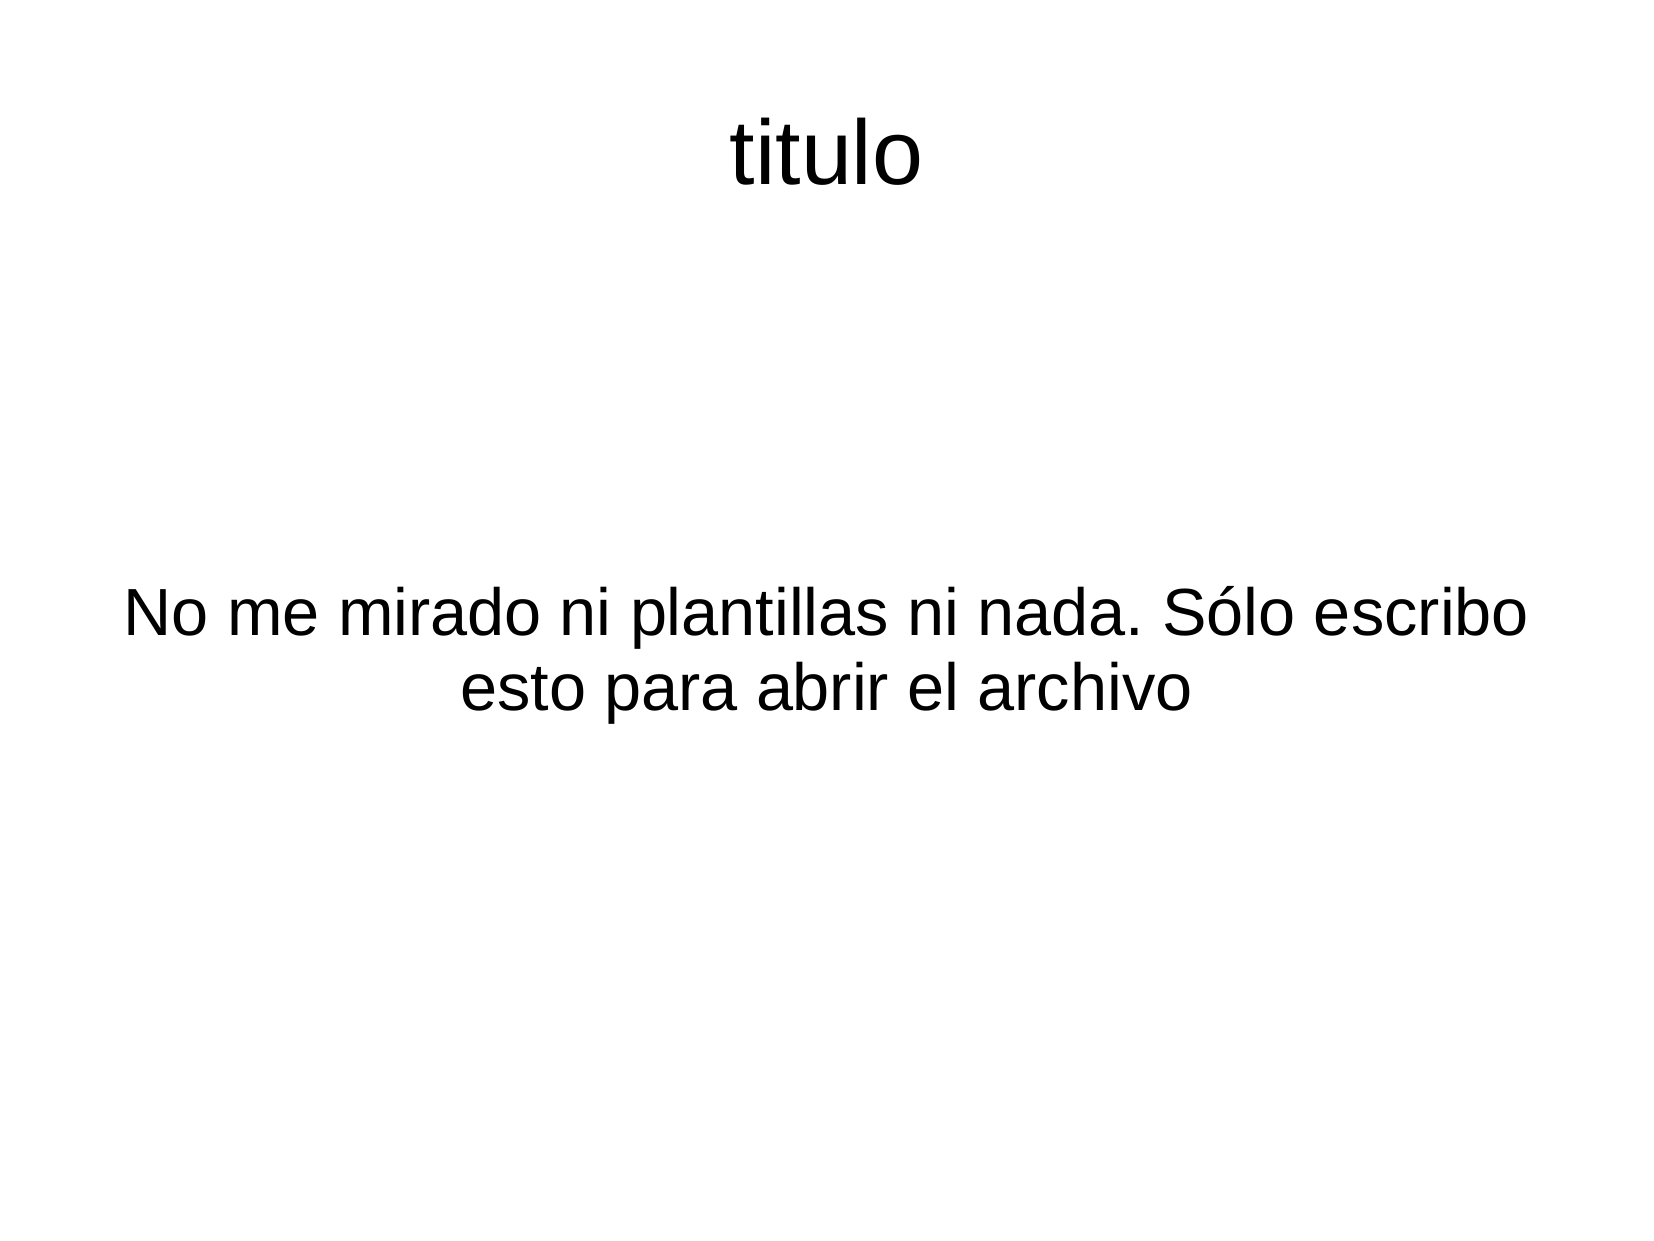

# titulo
No me mirado ni plantillas ni nada. Sólo escribo esto para abrir el archivo